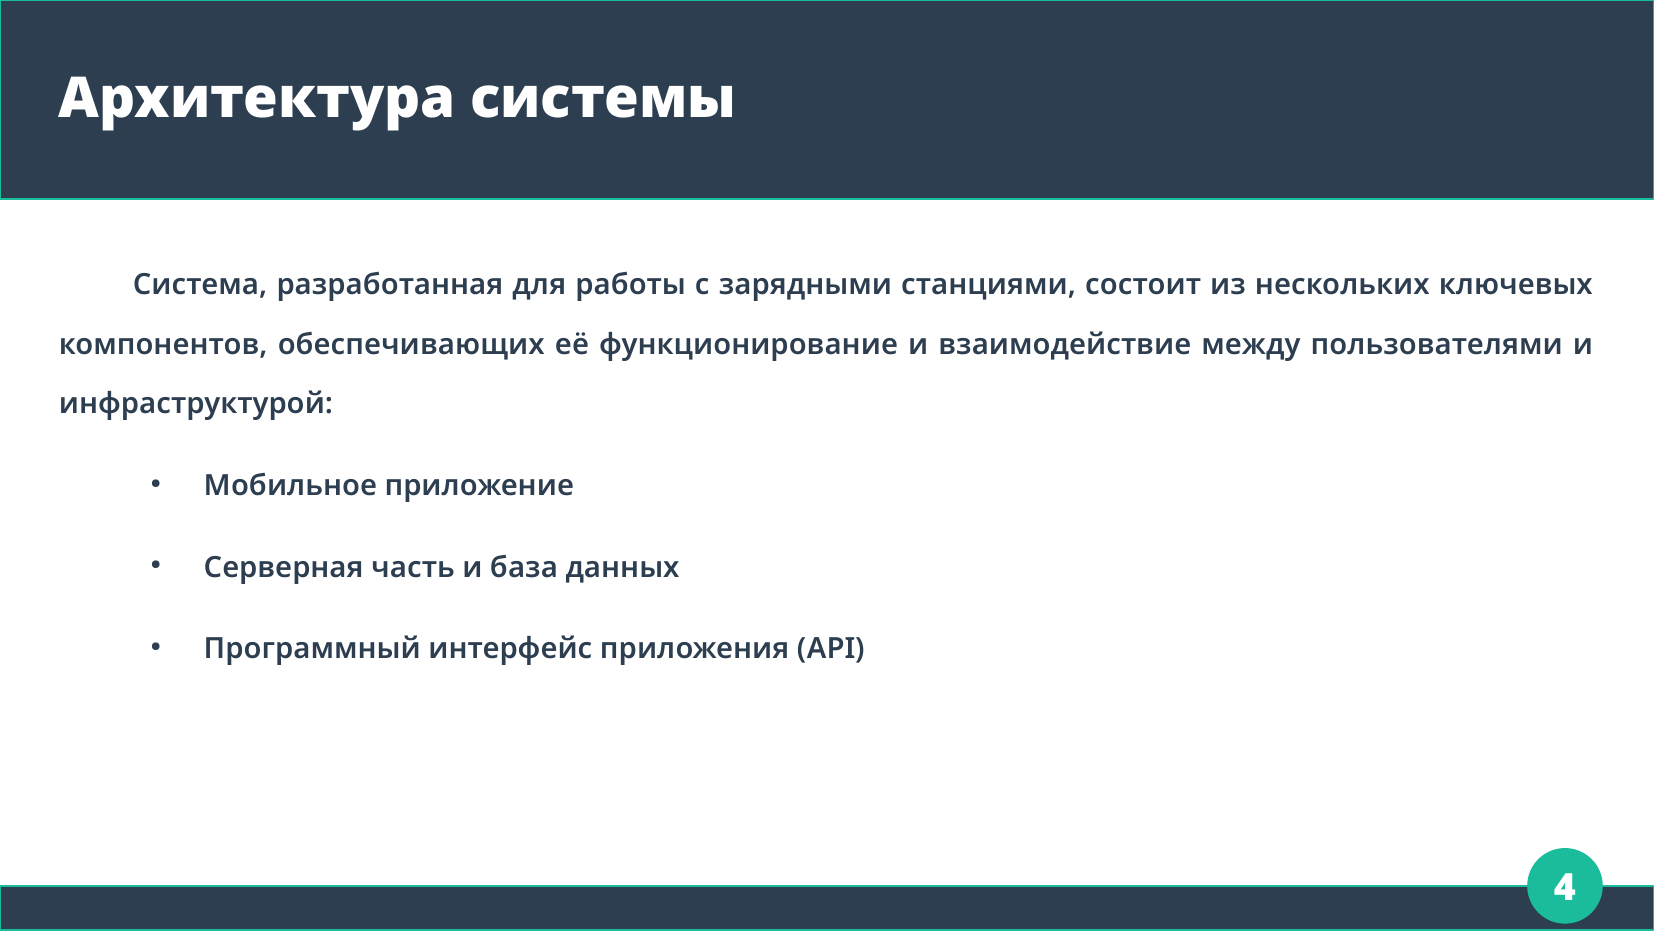

# Архитектура системы
Система, разработанная для работы с зарядными станциями, состоит из нескольких ключевых компонентов, обеспечивающих её функционирование и взаимодействие между пользователями и инфраструктурой:
Мобильное приложение
Серверная часть и база данных
Программный интерфейс приложения (API)
4